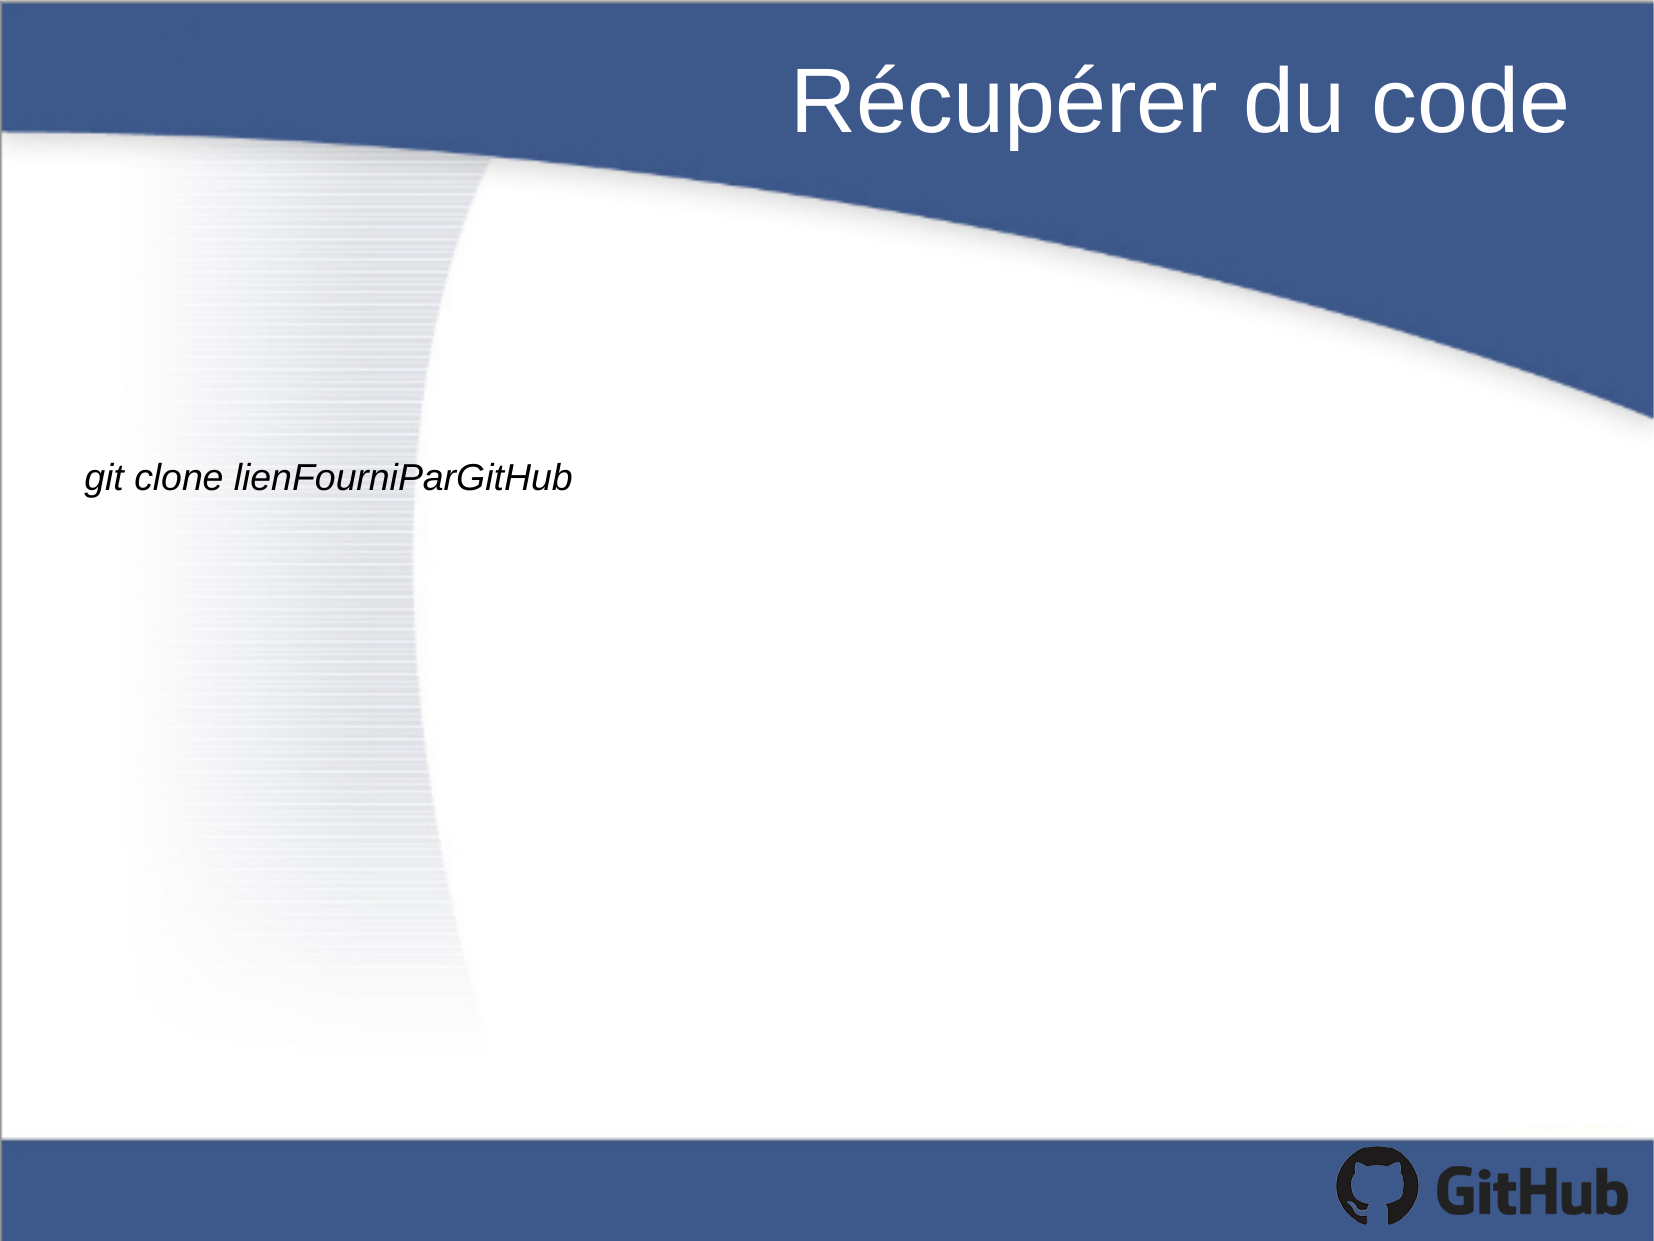

# Récupérer du code
 git clone lienFourniParGitHub